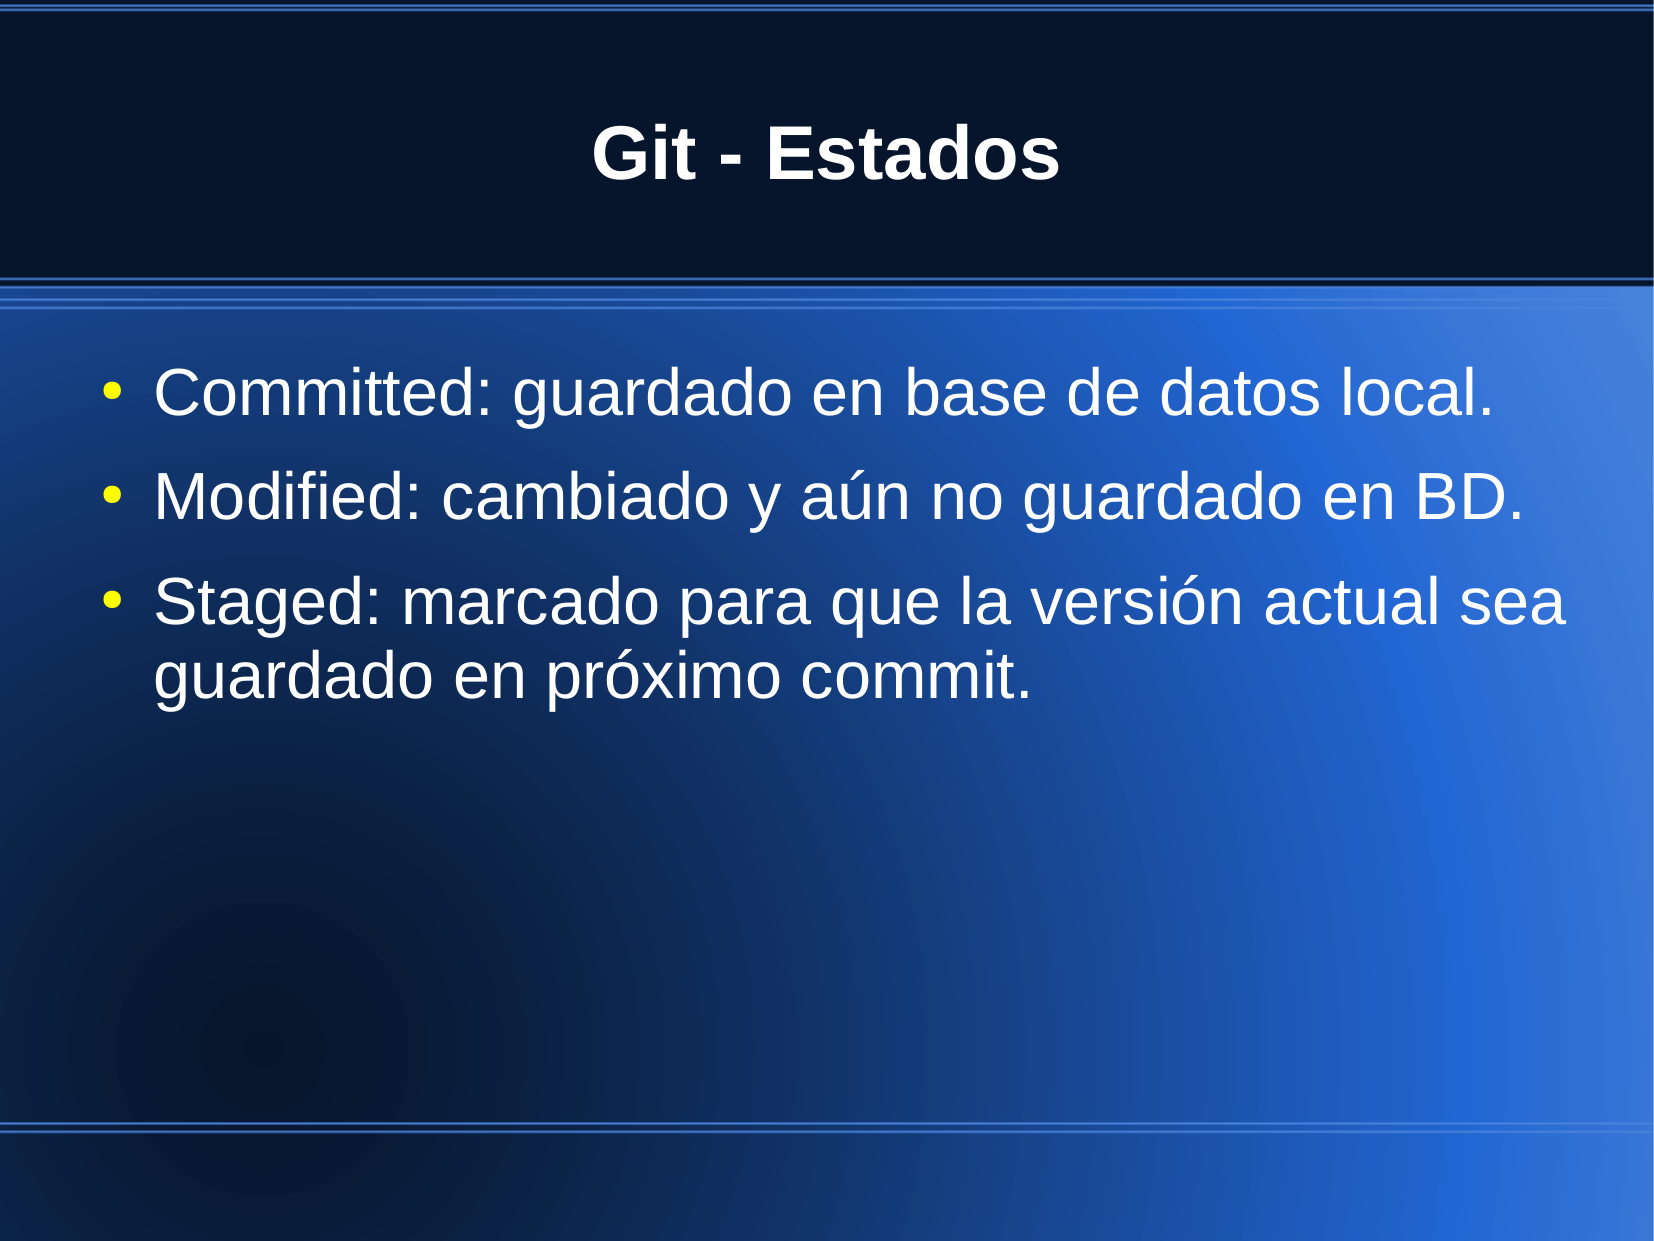

# Git - Estados
Committed: guardado en base de datos local.
Modified: cambiado y aún no guardado en BD.
Staged: marcado para que la versión actual sea guardado en próximo commit.